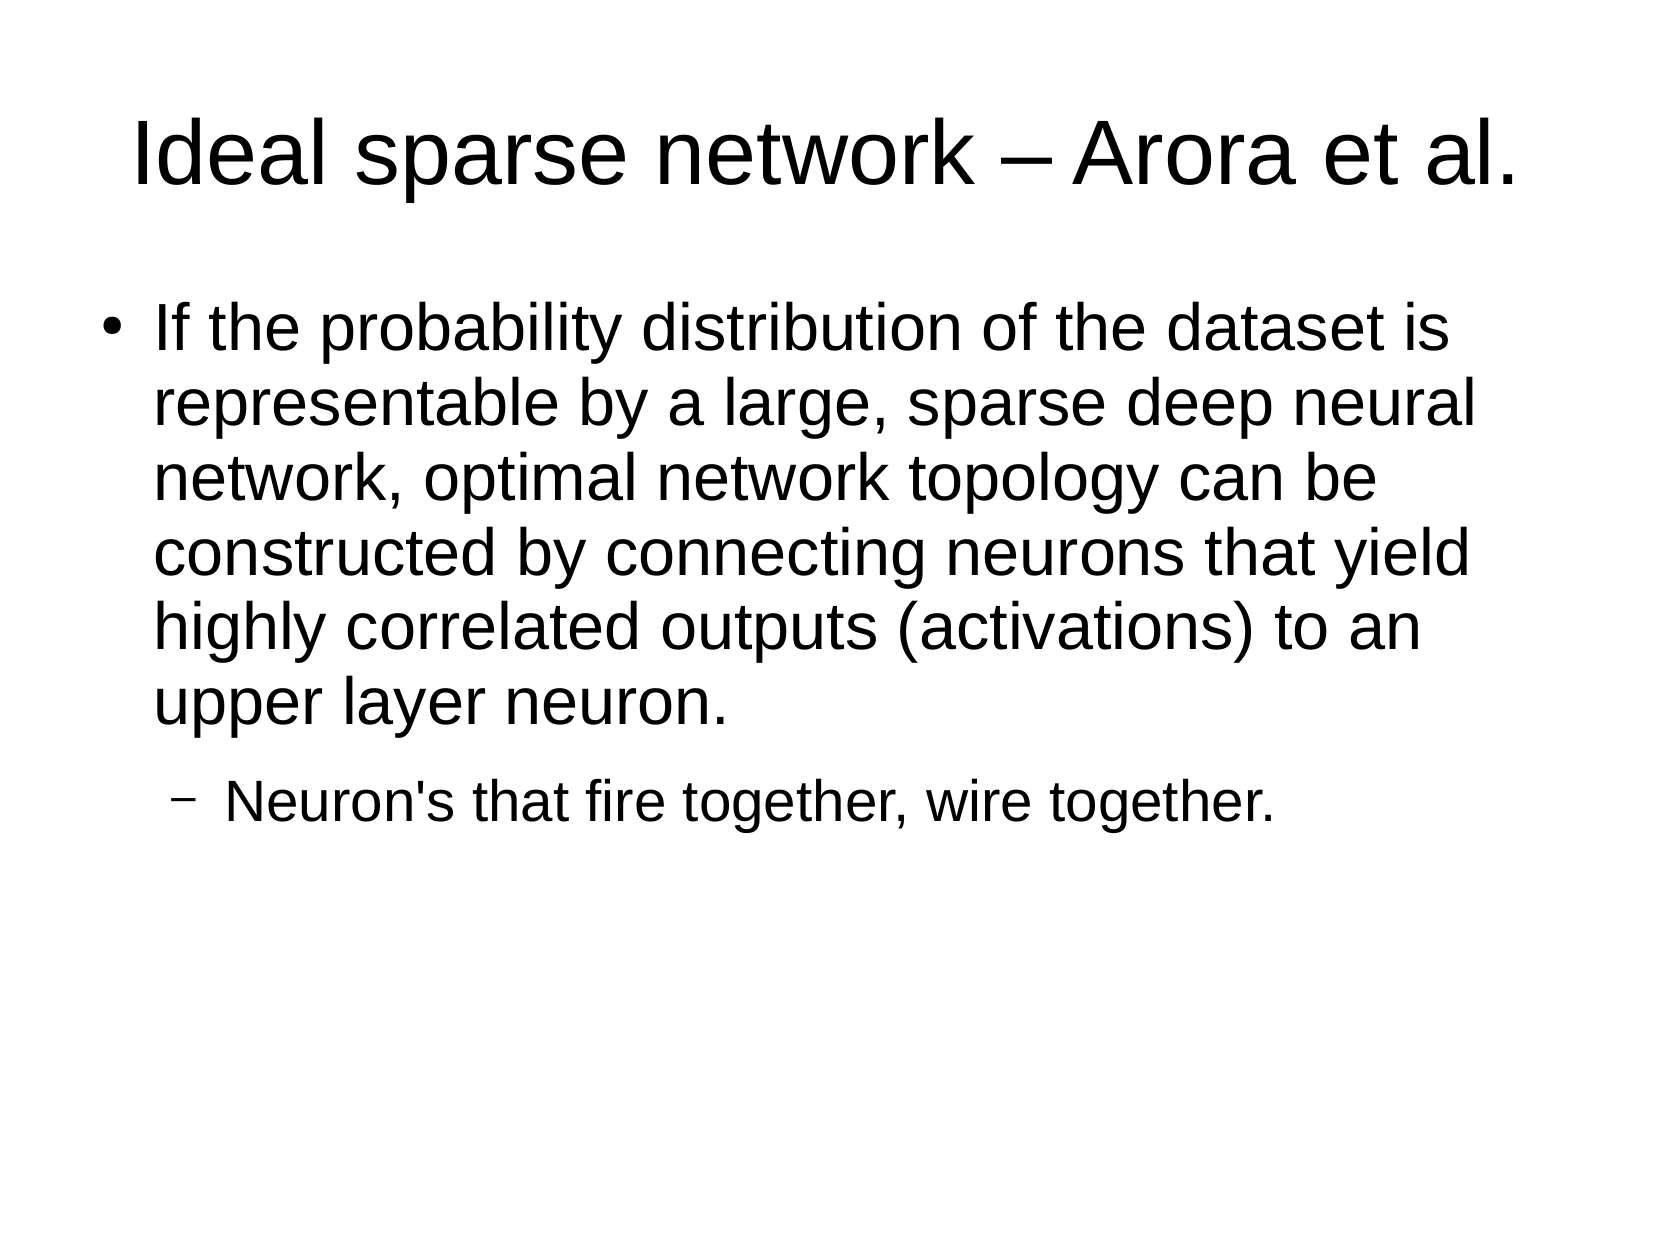

# Ideal sparse network – Arora et al.
If the probability distribution of the dataset is representable by a large, sparse deep neural network, optimal network topology can be constructed by connecting neurons that yield highly correlated outputs (activations) to an upper layer neuron.
Neuron's that fire together, wire together.